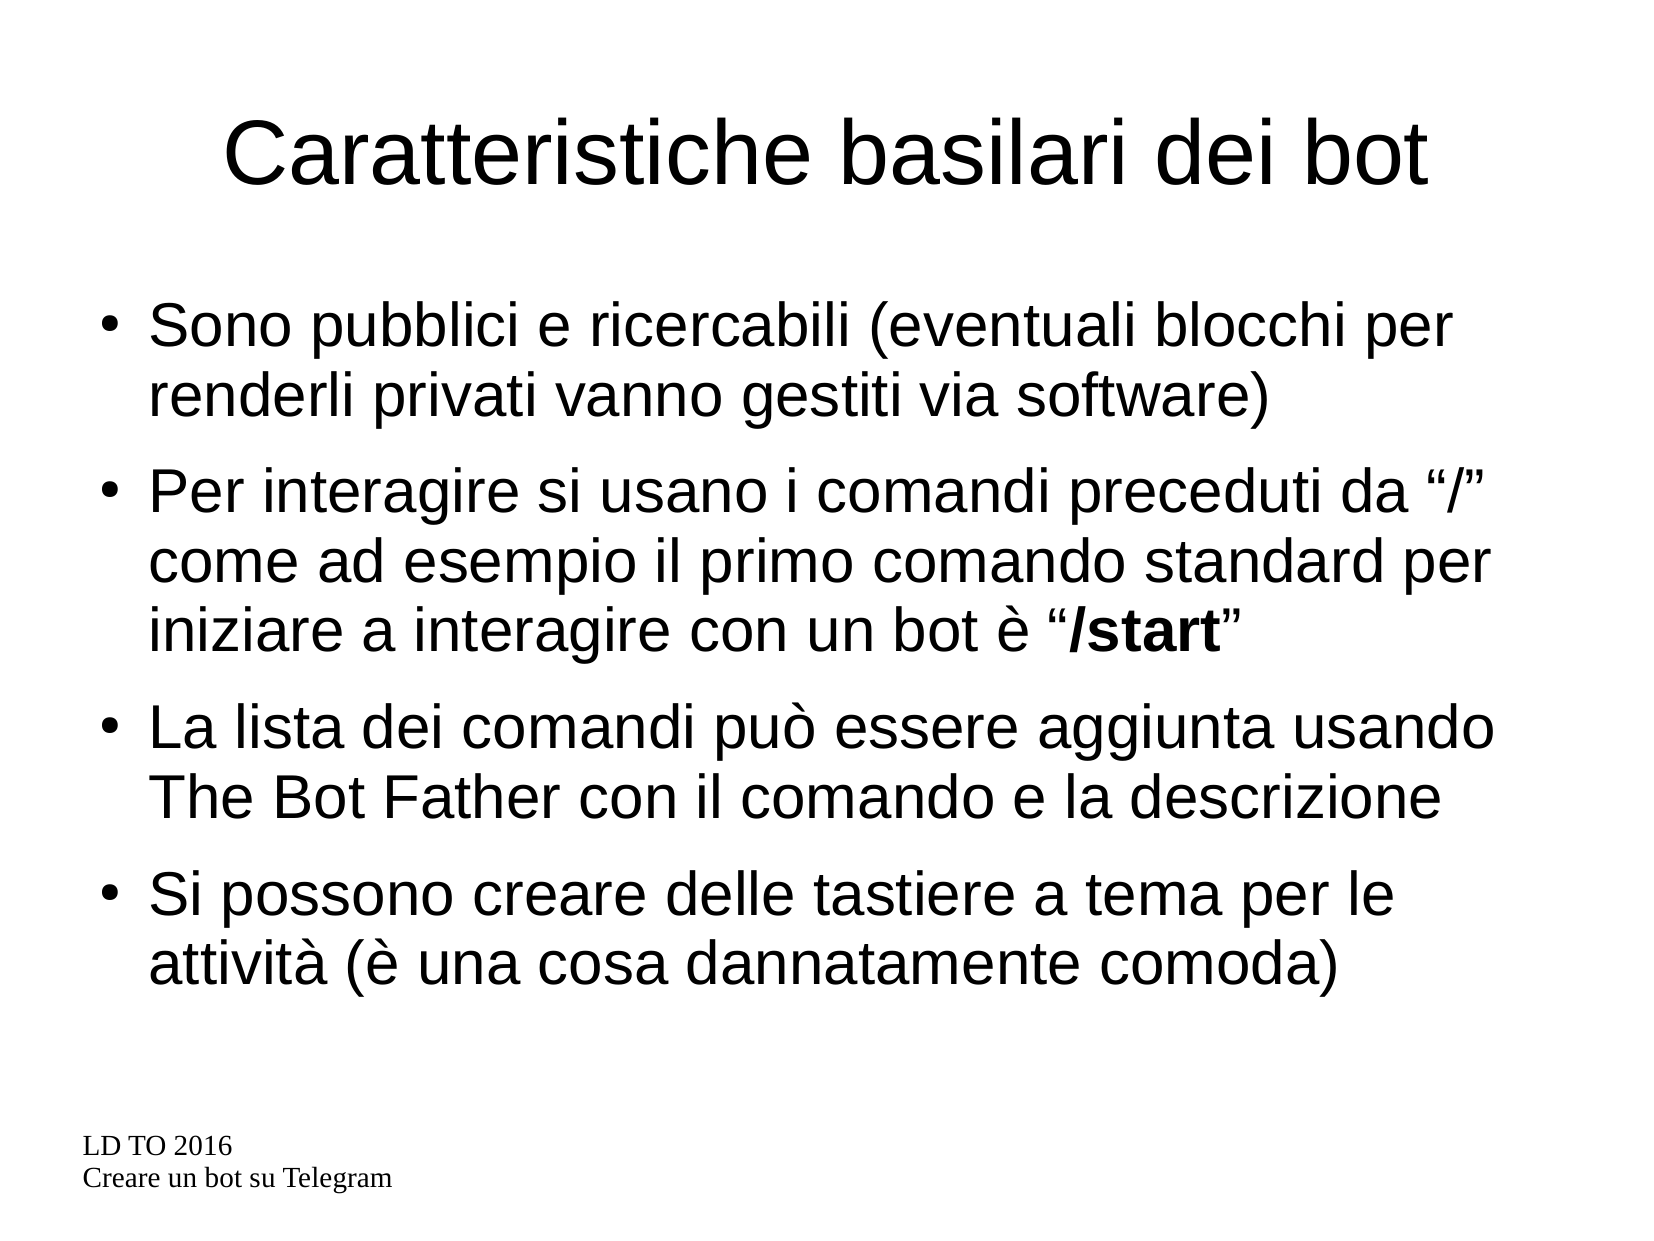

# Caratteristiche basilari dei bot
Sono pubblici e ricercabili (eventuali blocchi per renderli privati vanno gestiti via software)
Per interagire si usano i comandi preceduti da “/” come ad esempio il primo comando standard per iniziare a interagire con un bot è “/start”
La lista dei comandi può essere aggiunta usando The Bot Father con il comando e la descrizione
Si possono creare delle tastiere a tema per le attività (è una cosa dannatamente comoda)